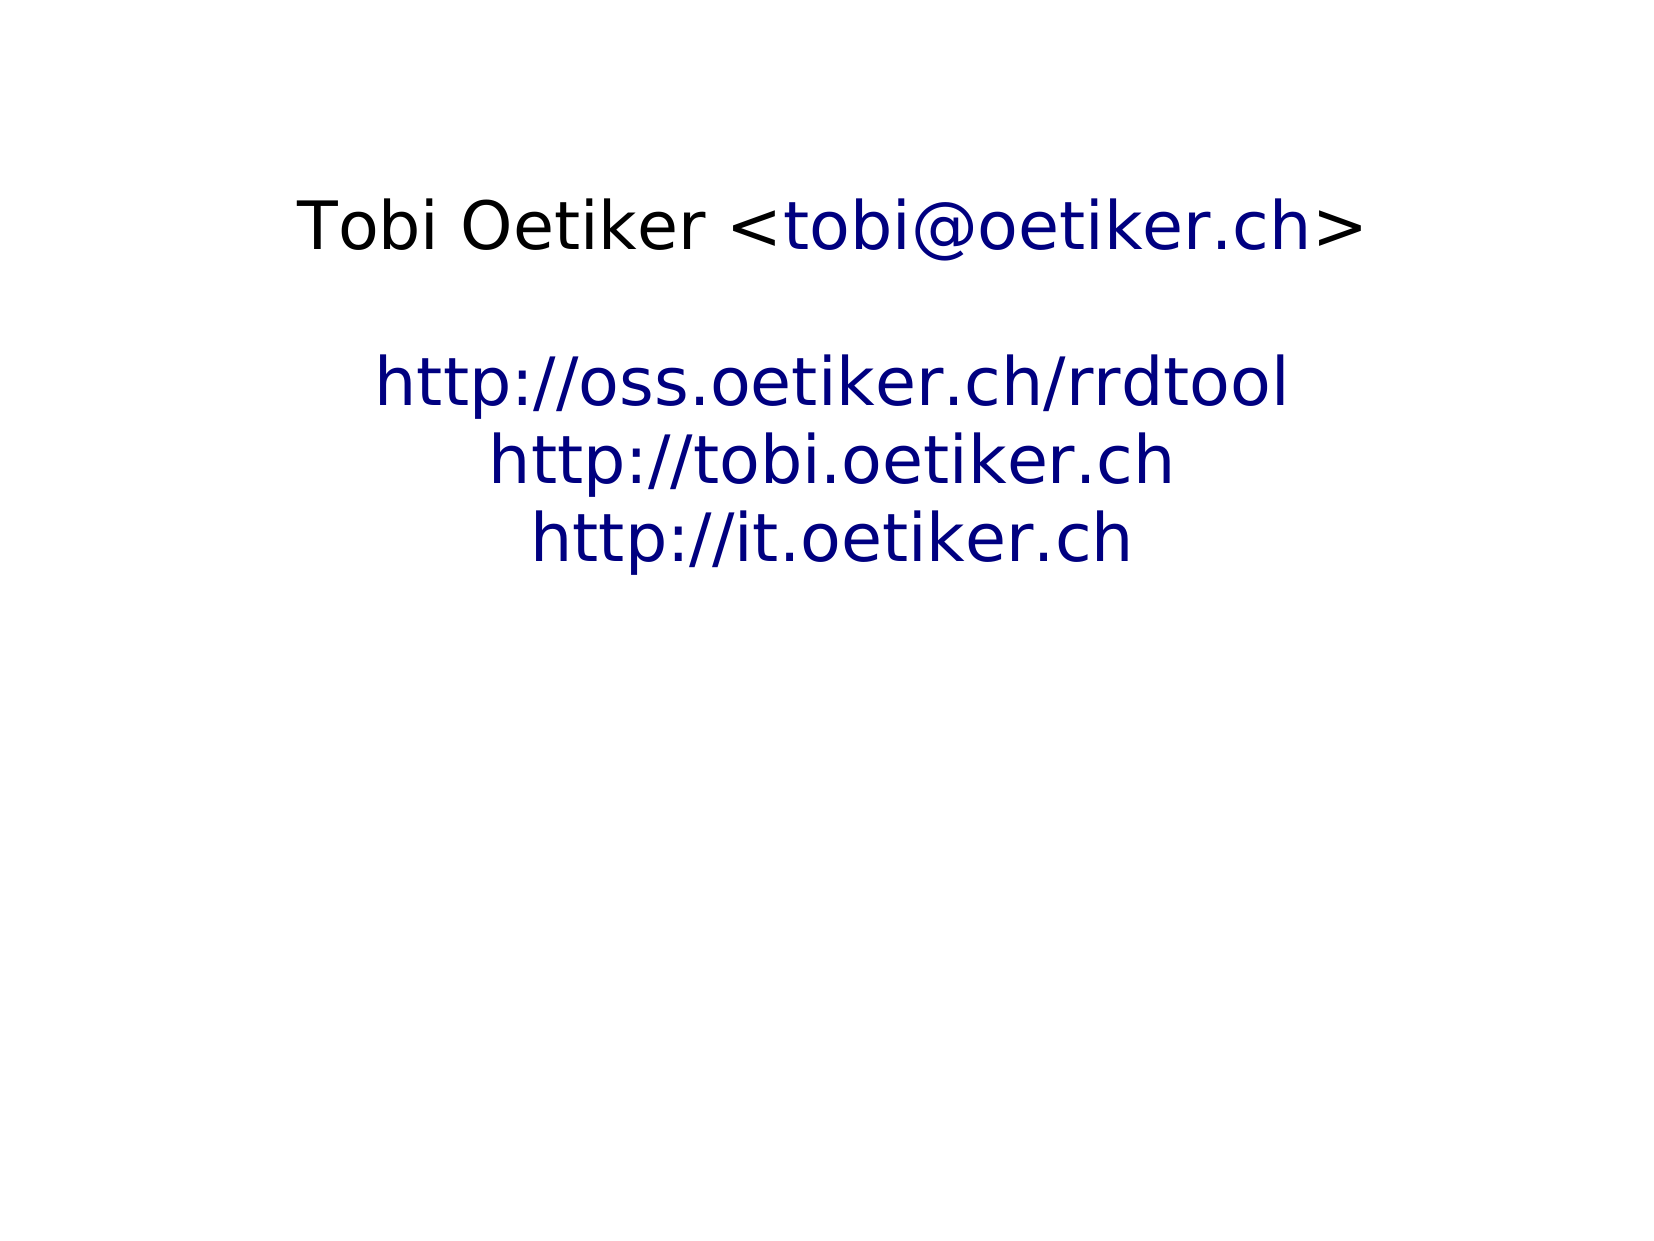

# Tobi Oetiker <tobi@oetiker.ch>
http://oss.oetiker.ch/rrdtool
http://tobi.oetiker.ch
http://it.oetiker.ch